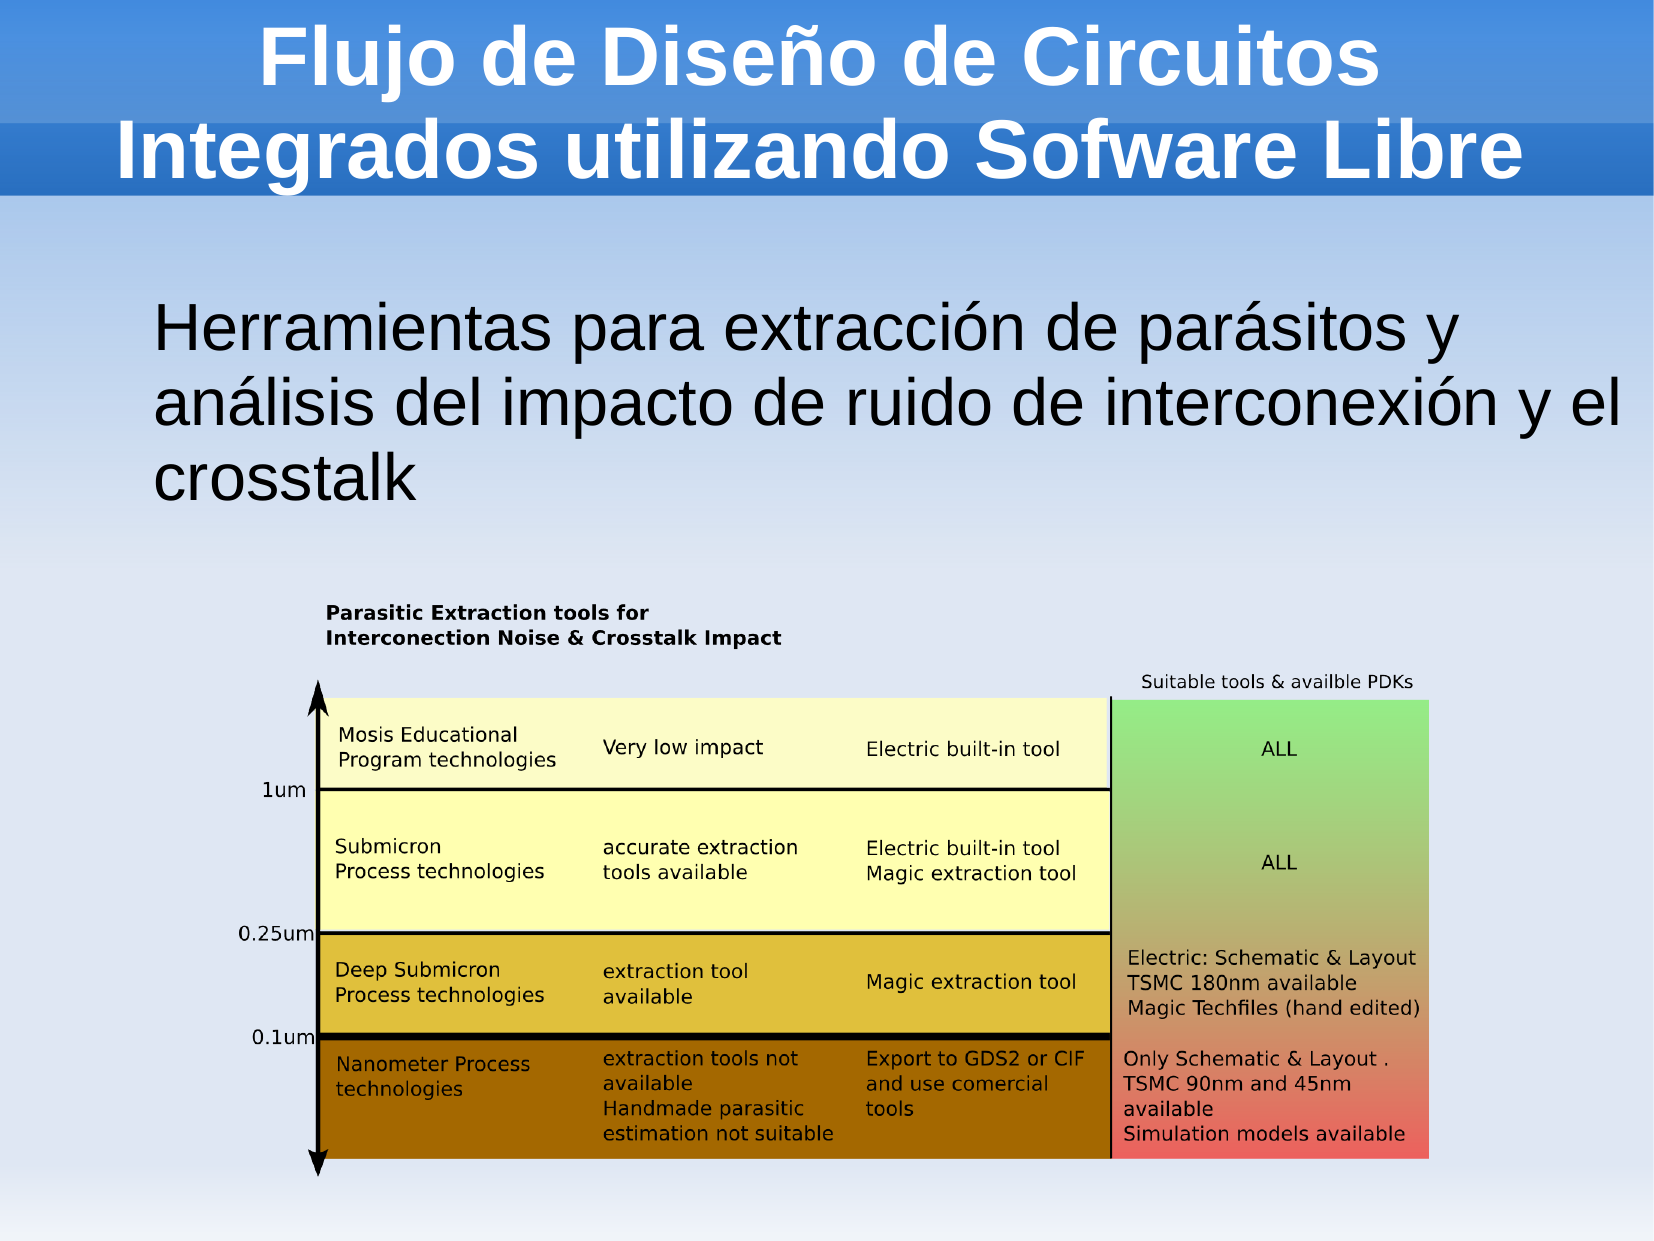

# Flujo de Diseño de Circuitos Integrados utilizando Sofware Libre
Herramientas para extracción de parásitos y análisis del impacto de ruido de interconexión y el crosstalk